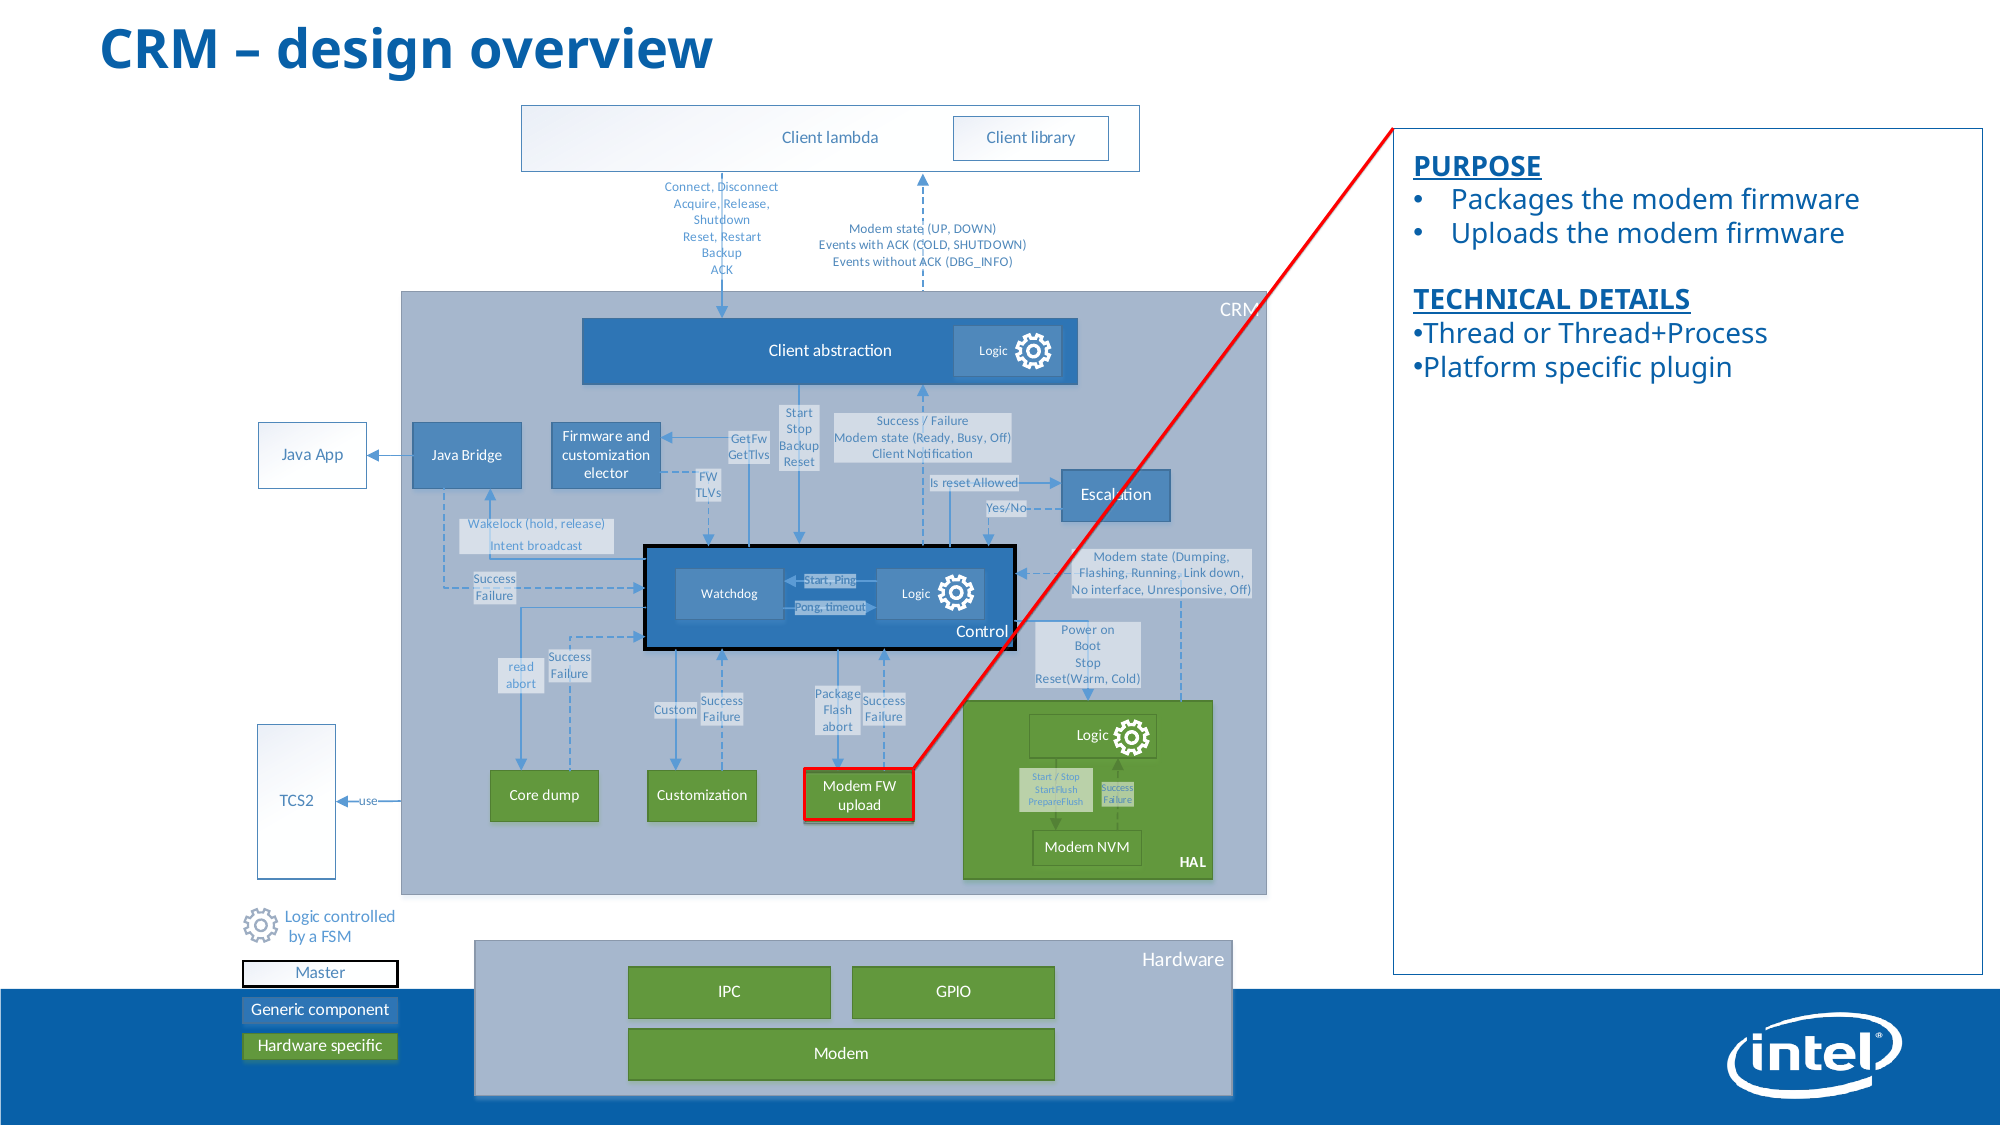

# CRM – design overview
PURPOSE
Packages the modem firmware
Uploads the modem firmware
TECHNICAL DETAILS
Thread or Thread+Process
Platform specific plugin